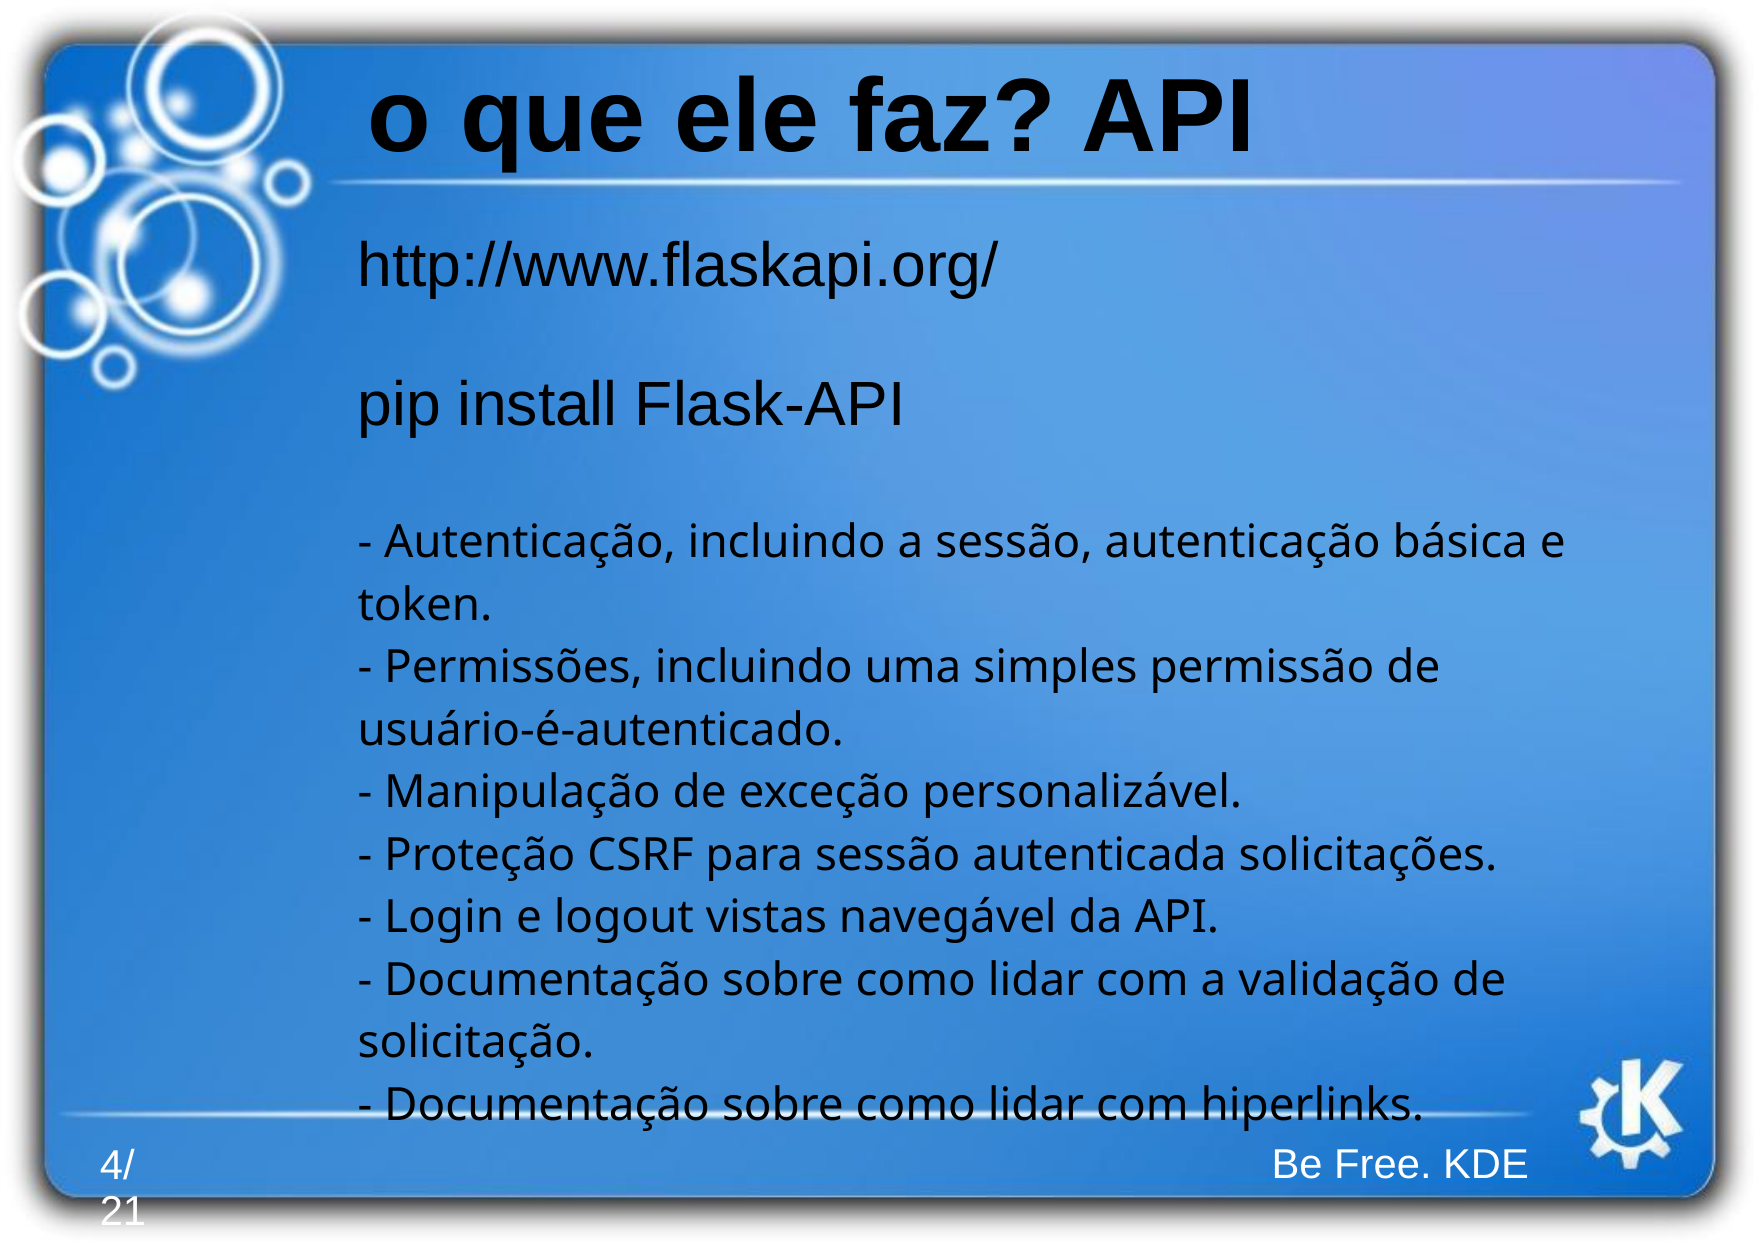

o que ele faz? API
http://www.flaskapi.org/
pip install Flask-API
- Autenticação, incluindo a sessão, autenticação básica e token.
- Permissões, incluindo uma simples permissão de usuário-é-autenticado.
- Manipulação de exceção personalizável.
- Proteção CSRF para sessão autenticada solicitações.
- Login e logout vistas navegável da API.
- Documentação sobre como lidar com a validação de solicitação.
- Documentação sobre como lidar com hiperlinks.